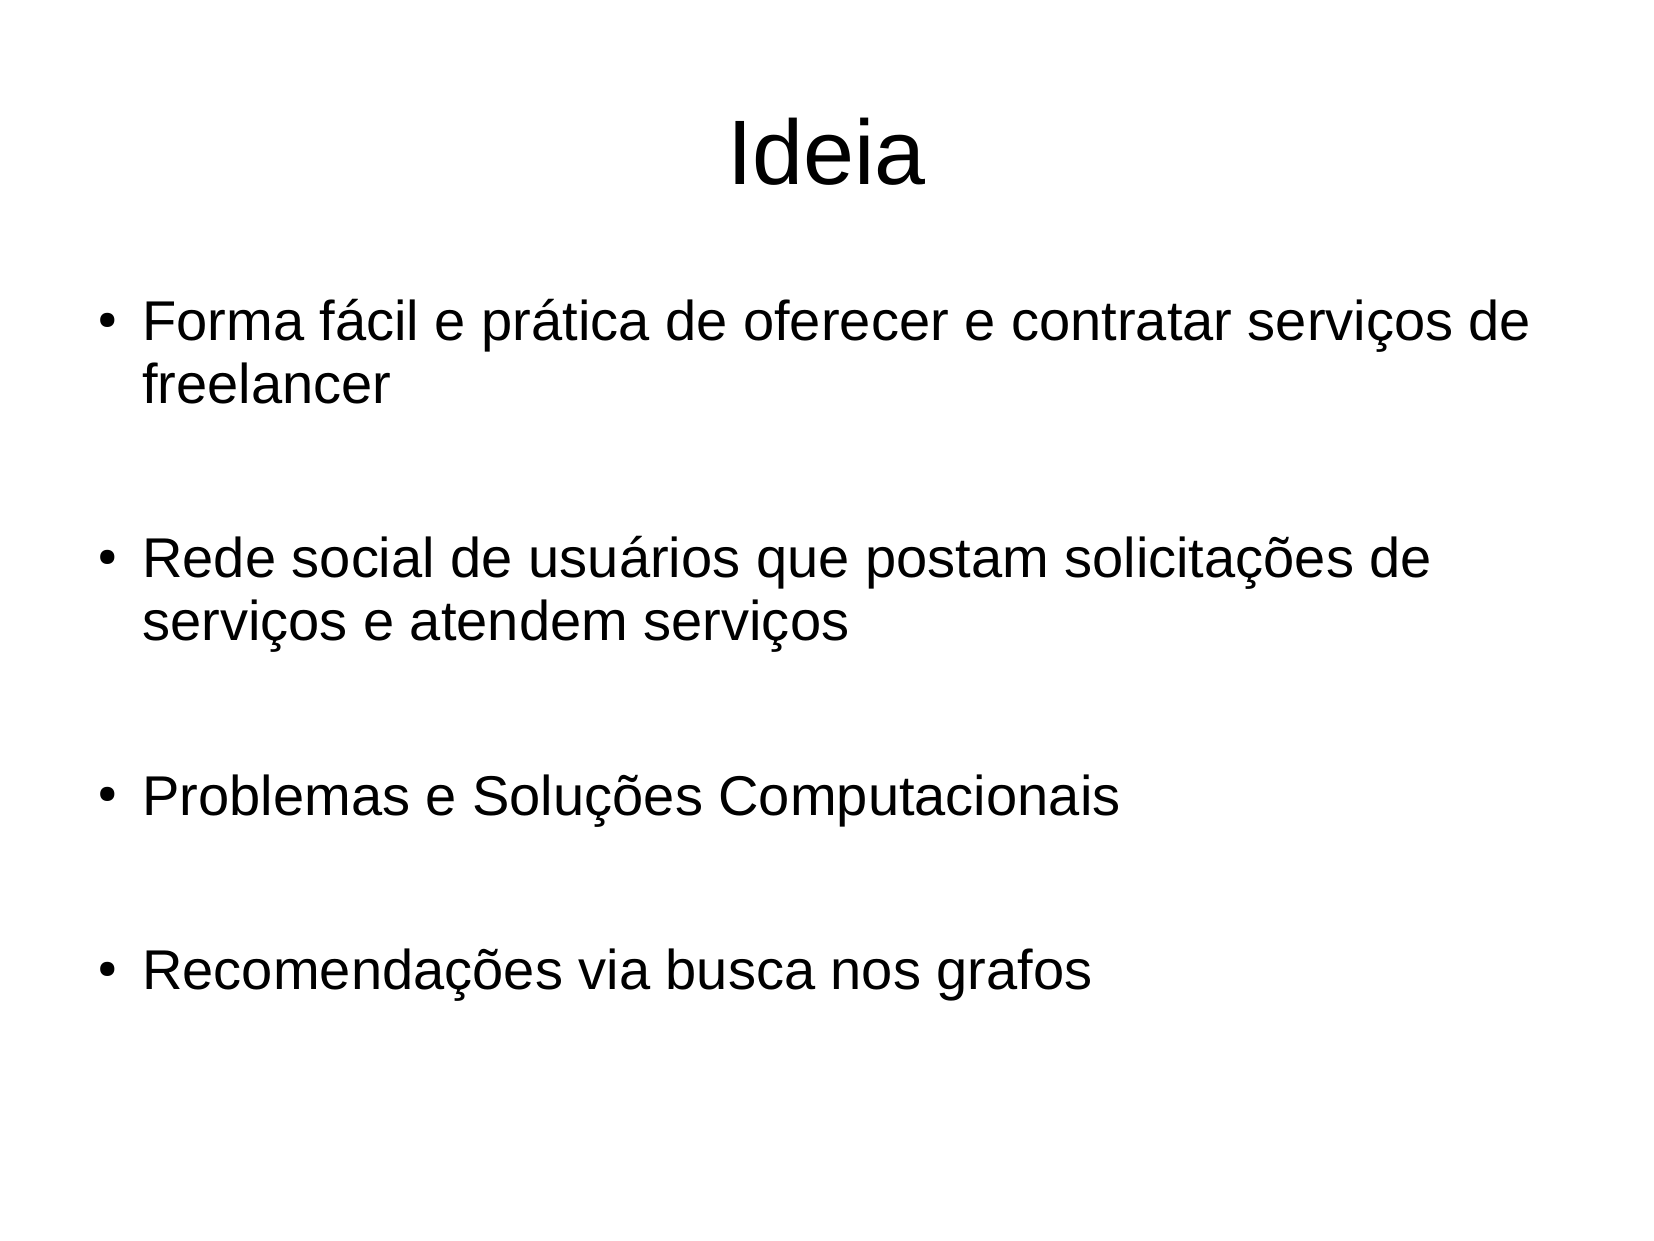

# Ideia
Forma fácil e prática de oferecer e contratar serviços de freelancer
Rede social de usuários que postam solicitações de serviços e atendem serviços
Problemas e Soluções Computacionais
Recomendações via busca nos grafos